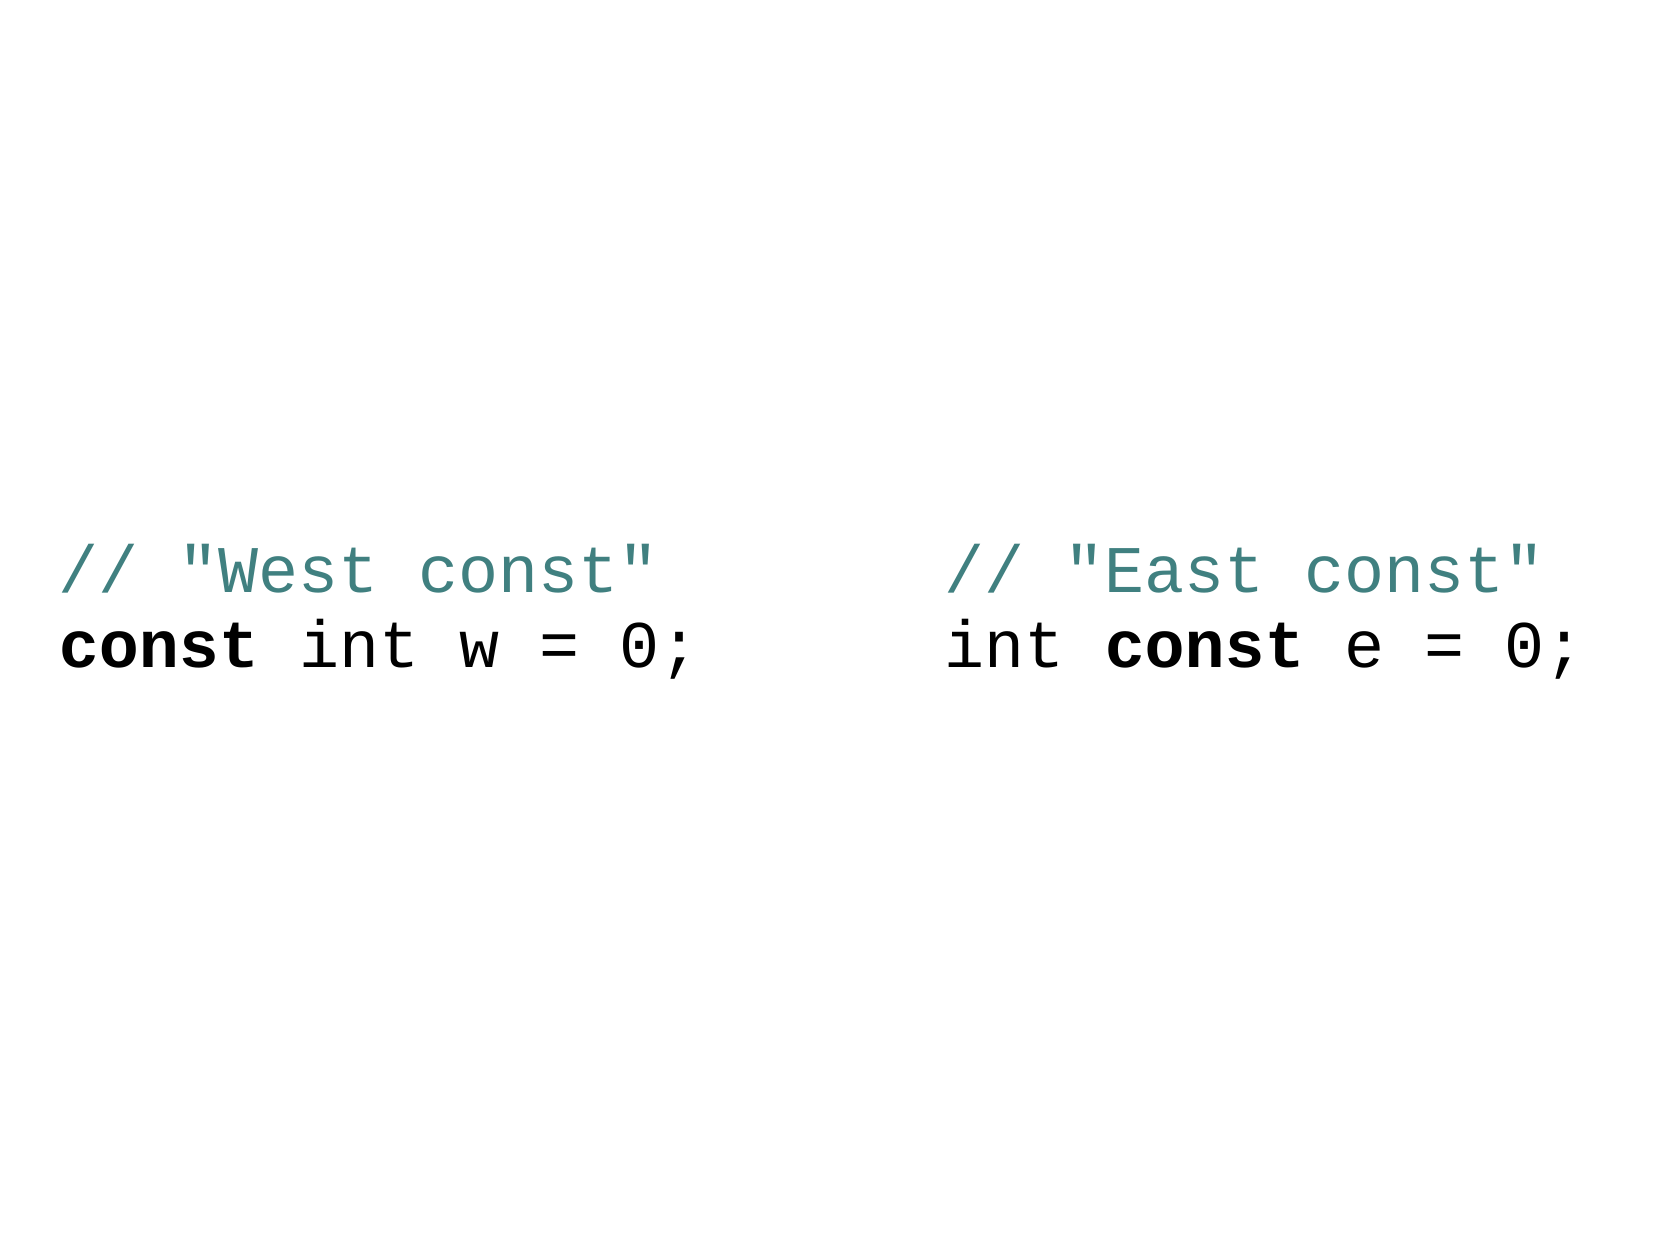

# // "West const"				// "East const"
const int w = 0;				int const e = 0;